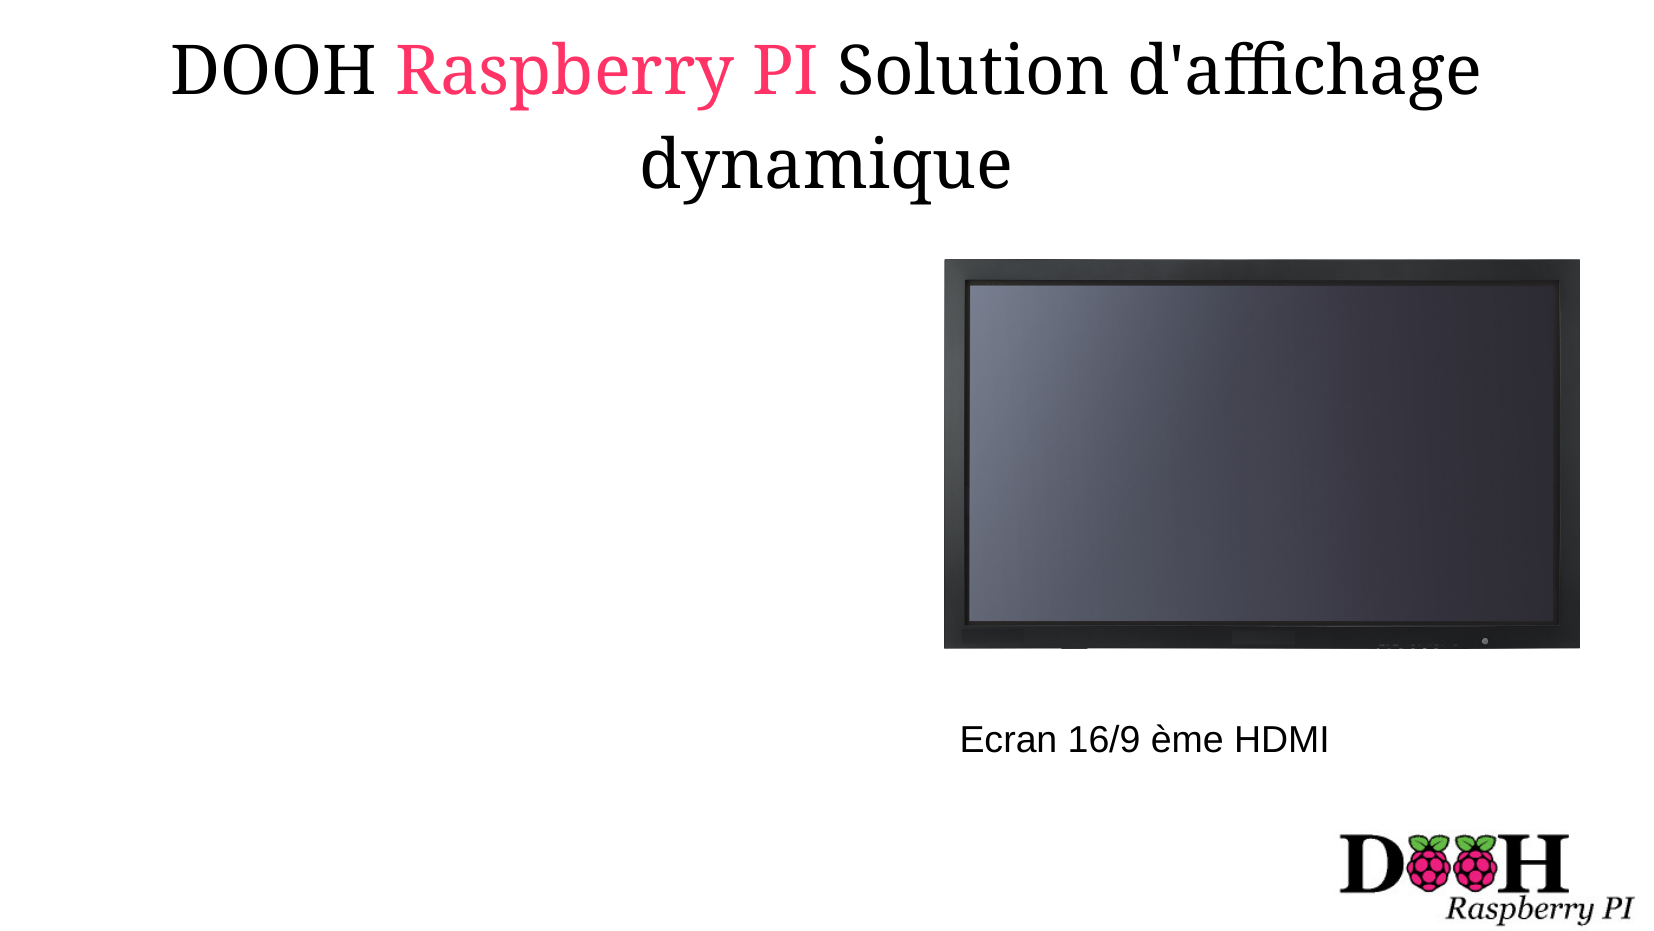

# DOOH Raspberry PI Solution d'affichage dynamique
Ecran 16/9 ème HDMI